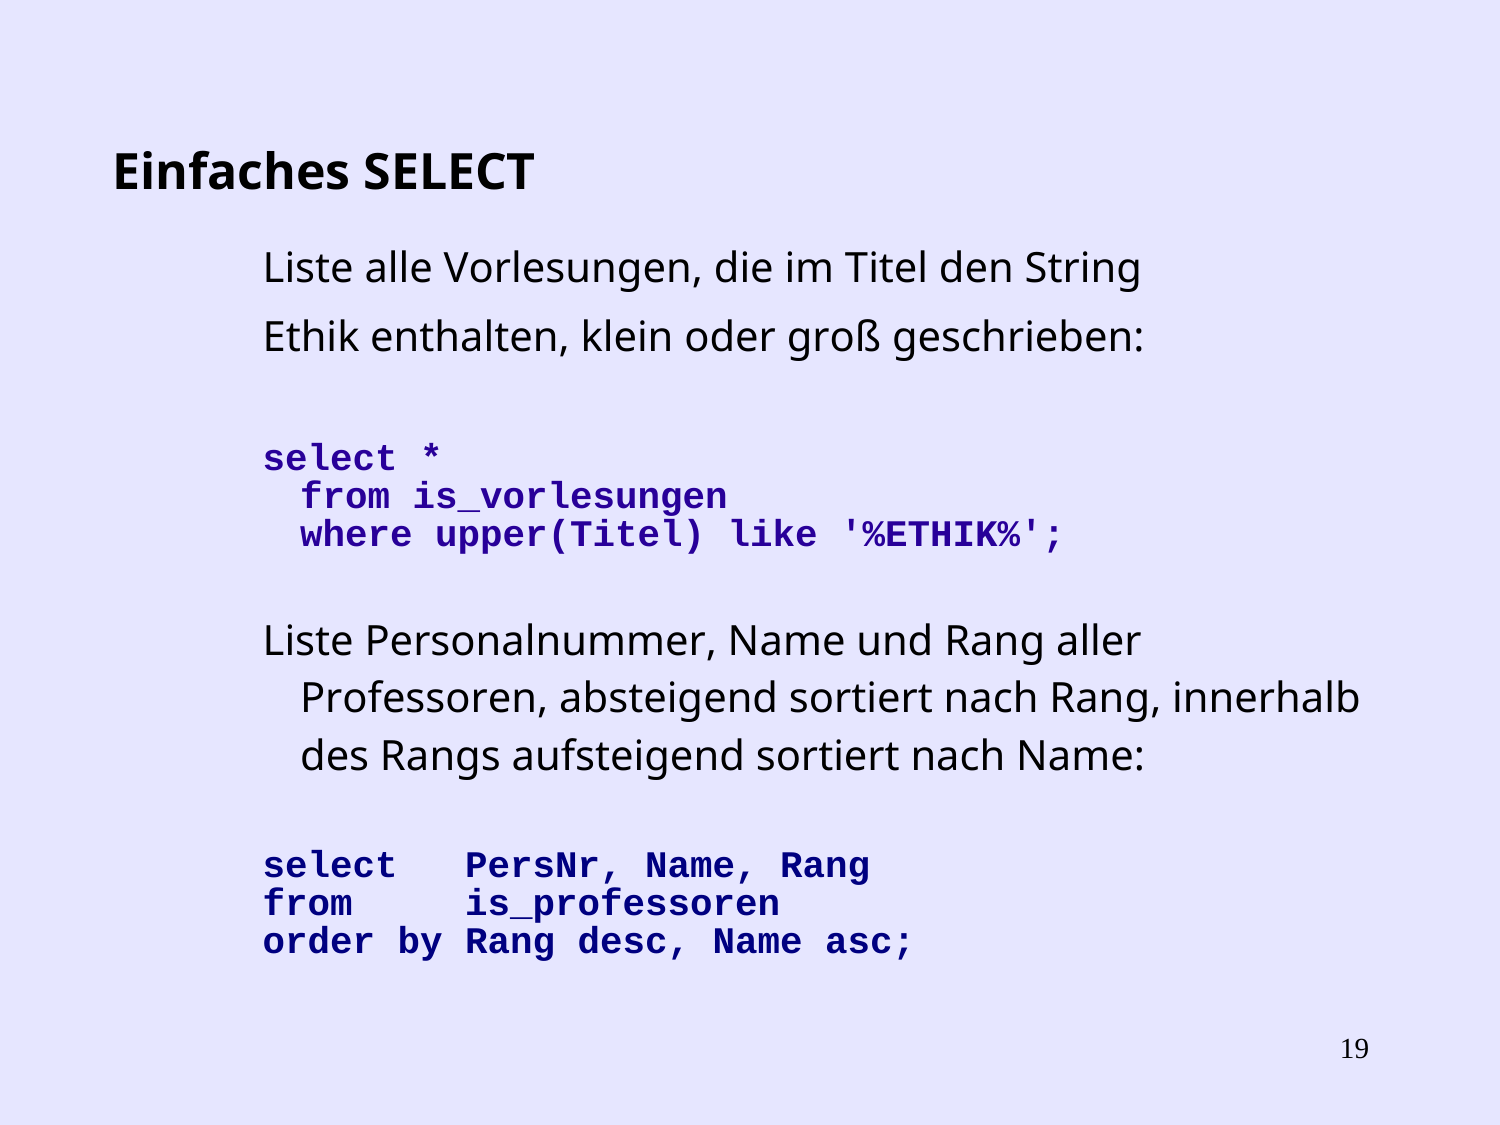

# Einfaches SELECT
Liste alle Vorlesungen, die im Titel den String
Ethik enthalten, klein oder groß geschrieben:
select *
from is_vorlesungen
where upper(Titel) like '%ETHIK%';
Liste Personalnummer, Name und Rang aller Professoren, absteigend sortiert nach Rang, innerhalb des Rangs aufsteigend sortiert nach Name:
select PersNr, Name, Rang
from is_professoren
order by Rang desc, Name asc;
19